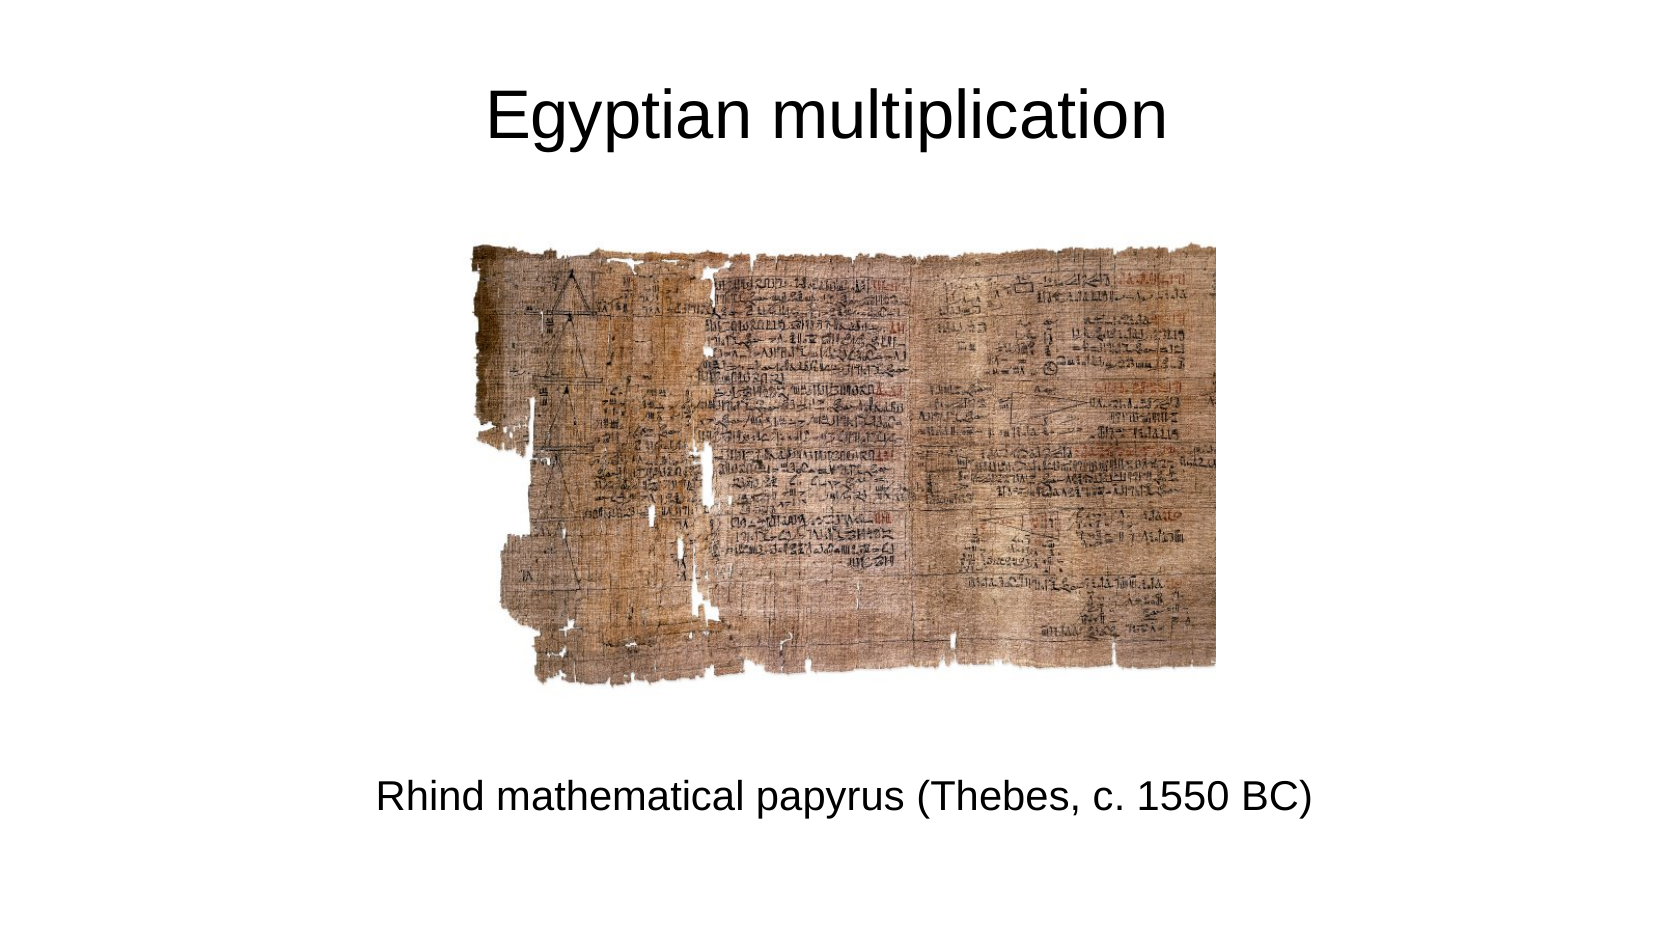

Egyptian multiplication
# Rhind mathematical papyrus (Thebes, c. 1550 BC)